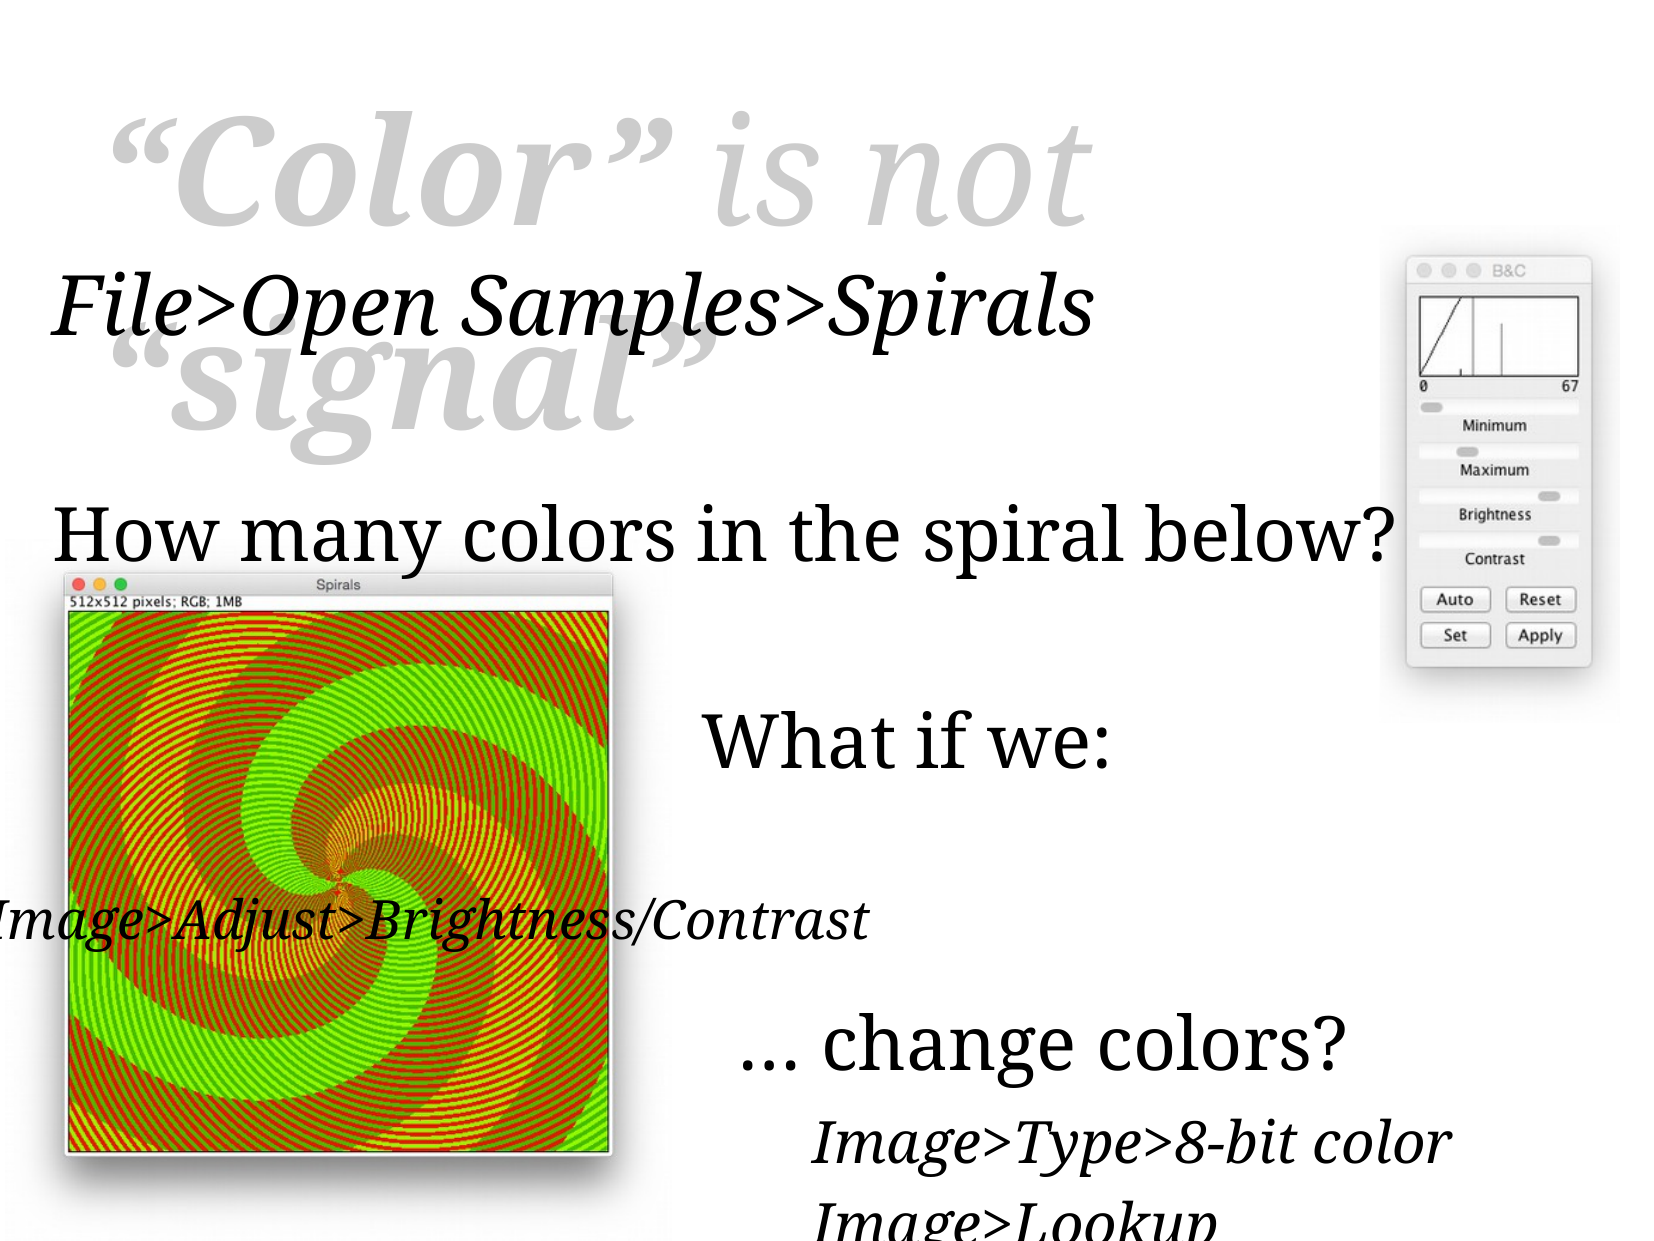

“Color” is not “signal”
 File>Open Samples>Spirals
 How many colors in the spiral below?
								 	 What if we:
 			Image>Adjust>Brightness/Contrast
								 	… change colors?
 			Image>Type>8-bit color
									 		Image>Lookup Tables>glasbey
								 	… zoom in (+) and probe?